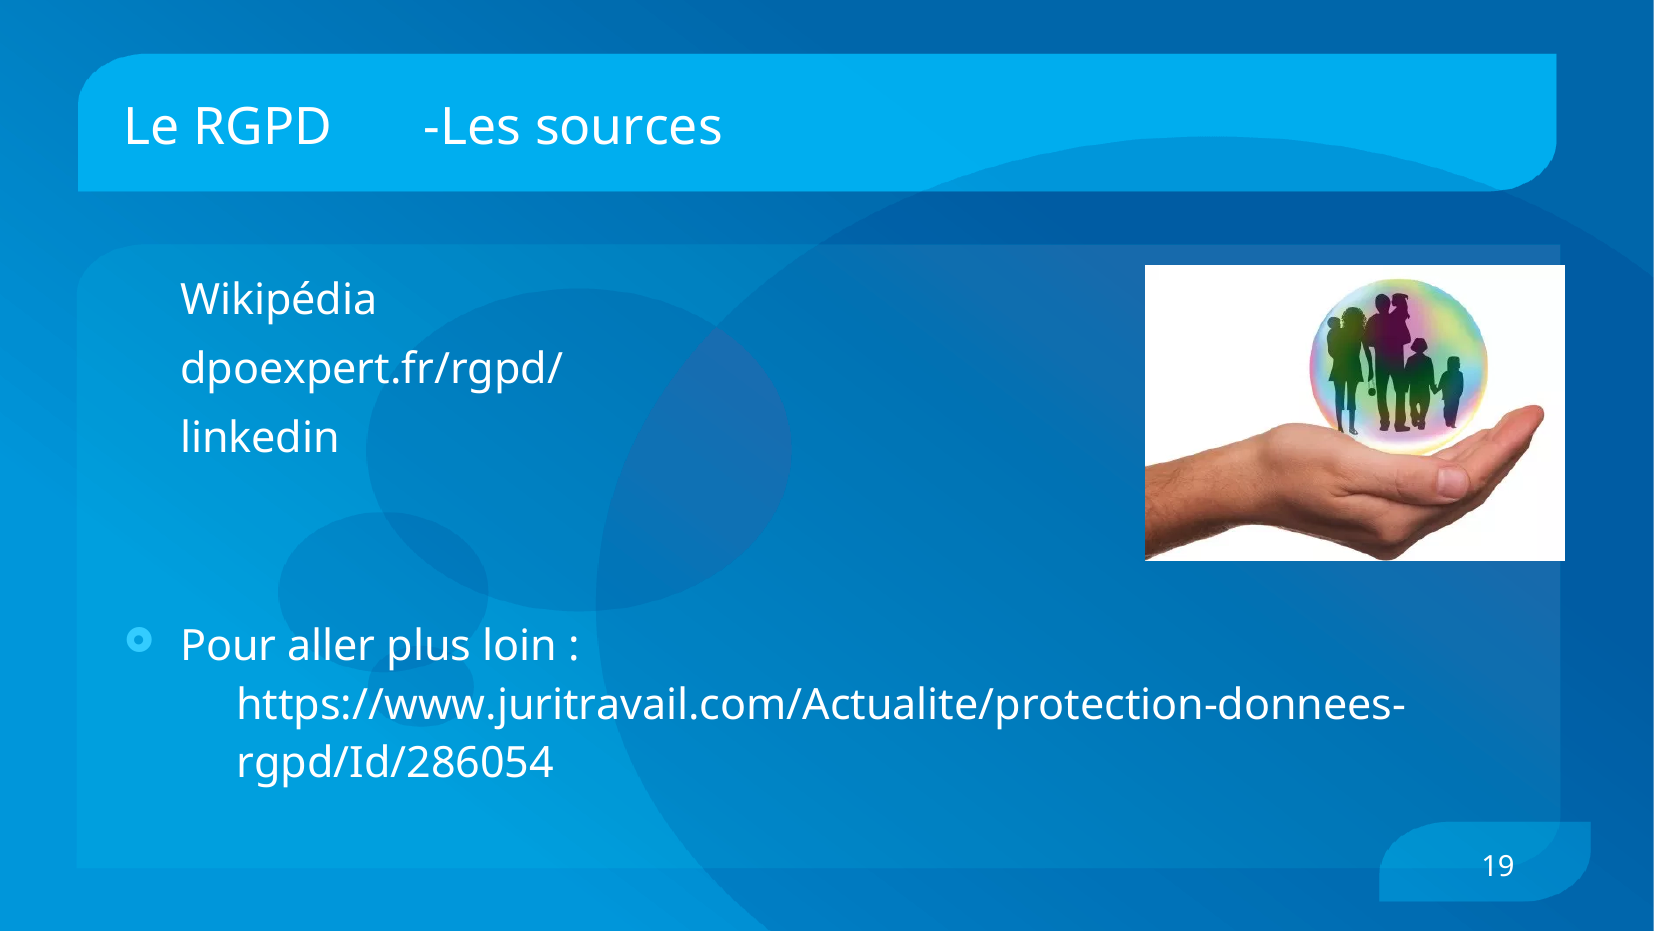

# Le RGPD	-Les sources
Wikipédia
dpoexpert.fr/rgpd/
linkedin
Pour aller plus loin :
https://www.juritravail.com/Actualite/protection-donnees-rgpd/Id/286054
19